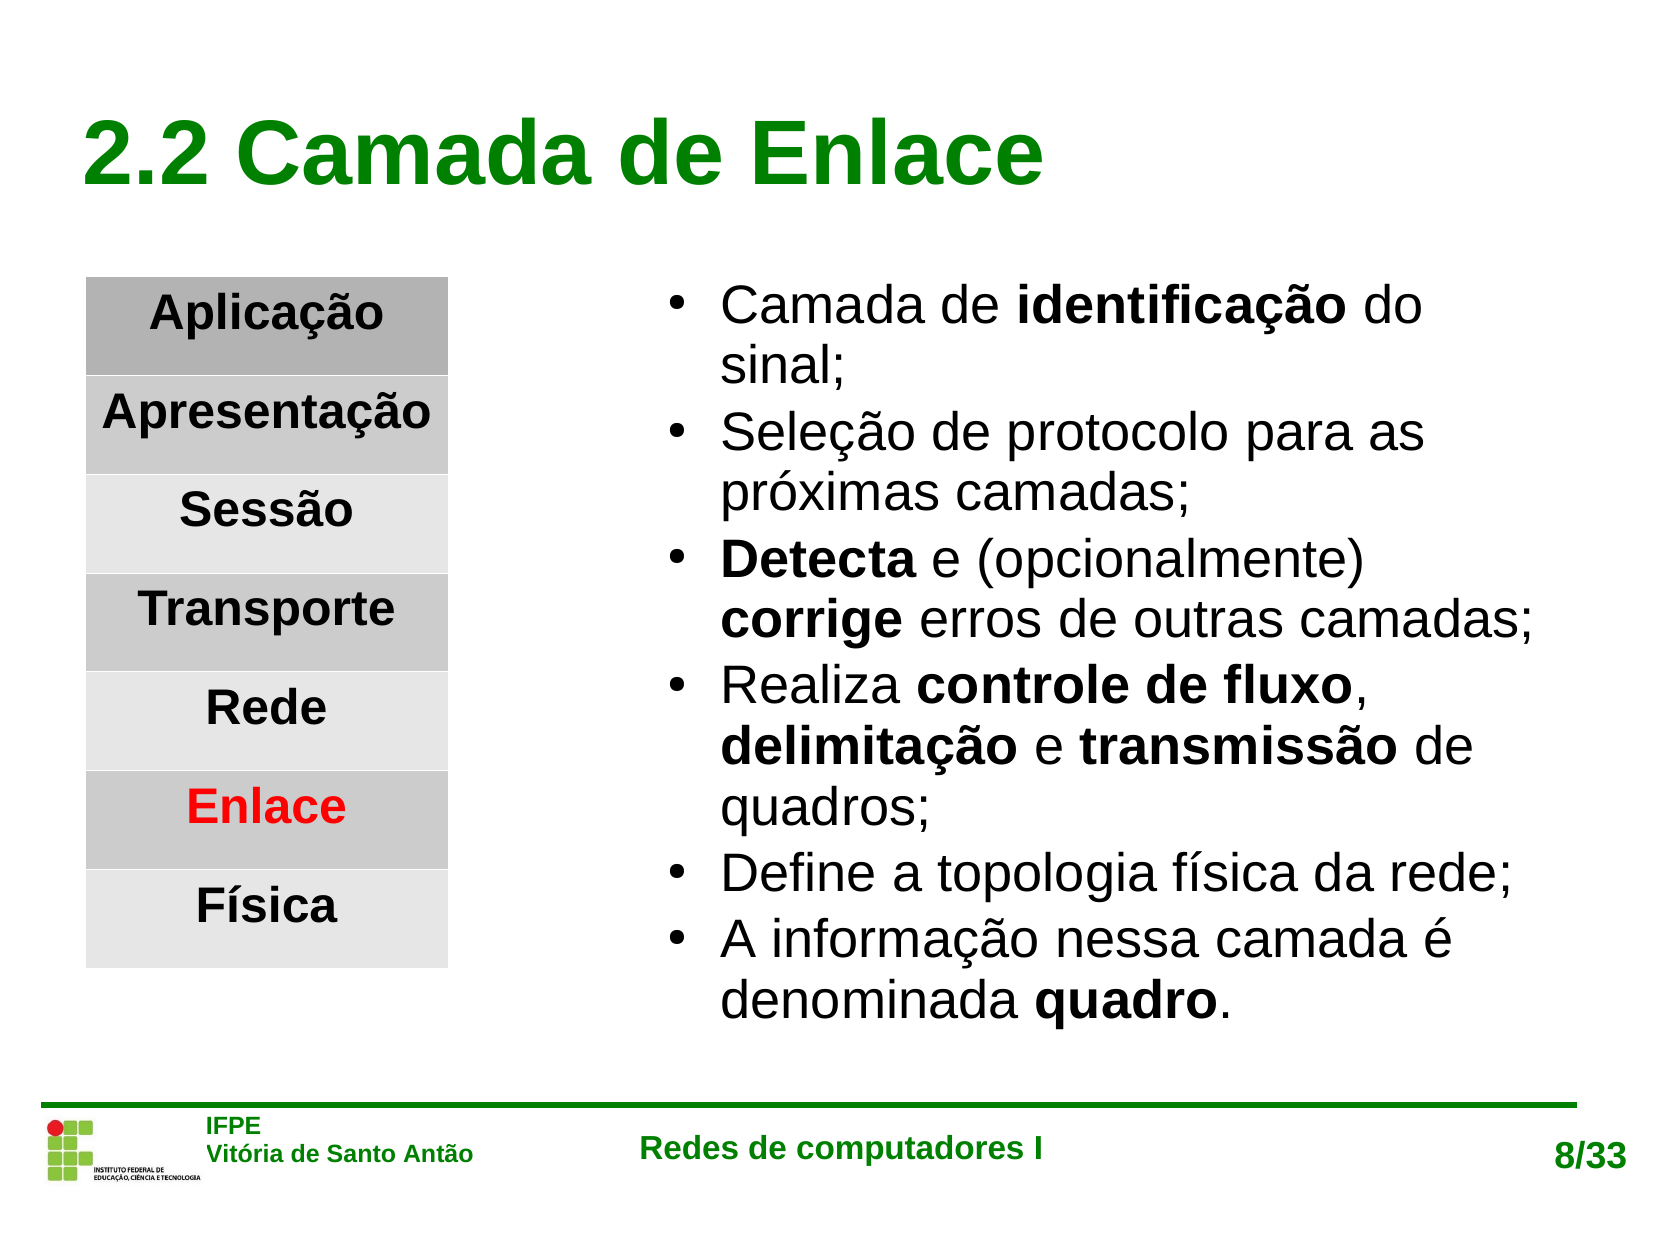

# 2.2 Camada de Enlace
Camada de identificação do sinal;
Seleção de protocolo para as próximas camadas;
Detecta e (opcionalmente) corrige erros de outras camadas;
Realiza controle de fluxo, delimitação e transmissão de quadros;
Define a topologia física da rede;
A informação nessa camada é denominada quadro.
| Aplicação |
| --- |
| Apresentação |
| Sessão |
| Transporte |
| Rede |
| Enlace |
| Física |